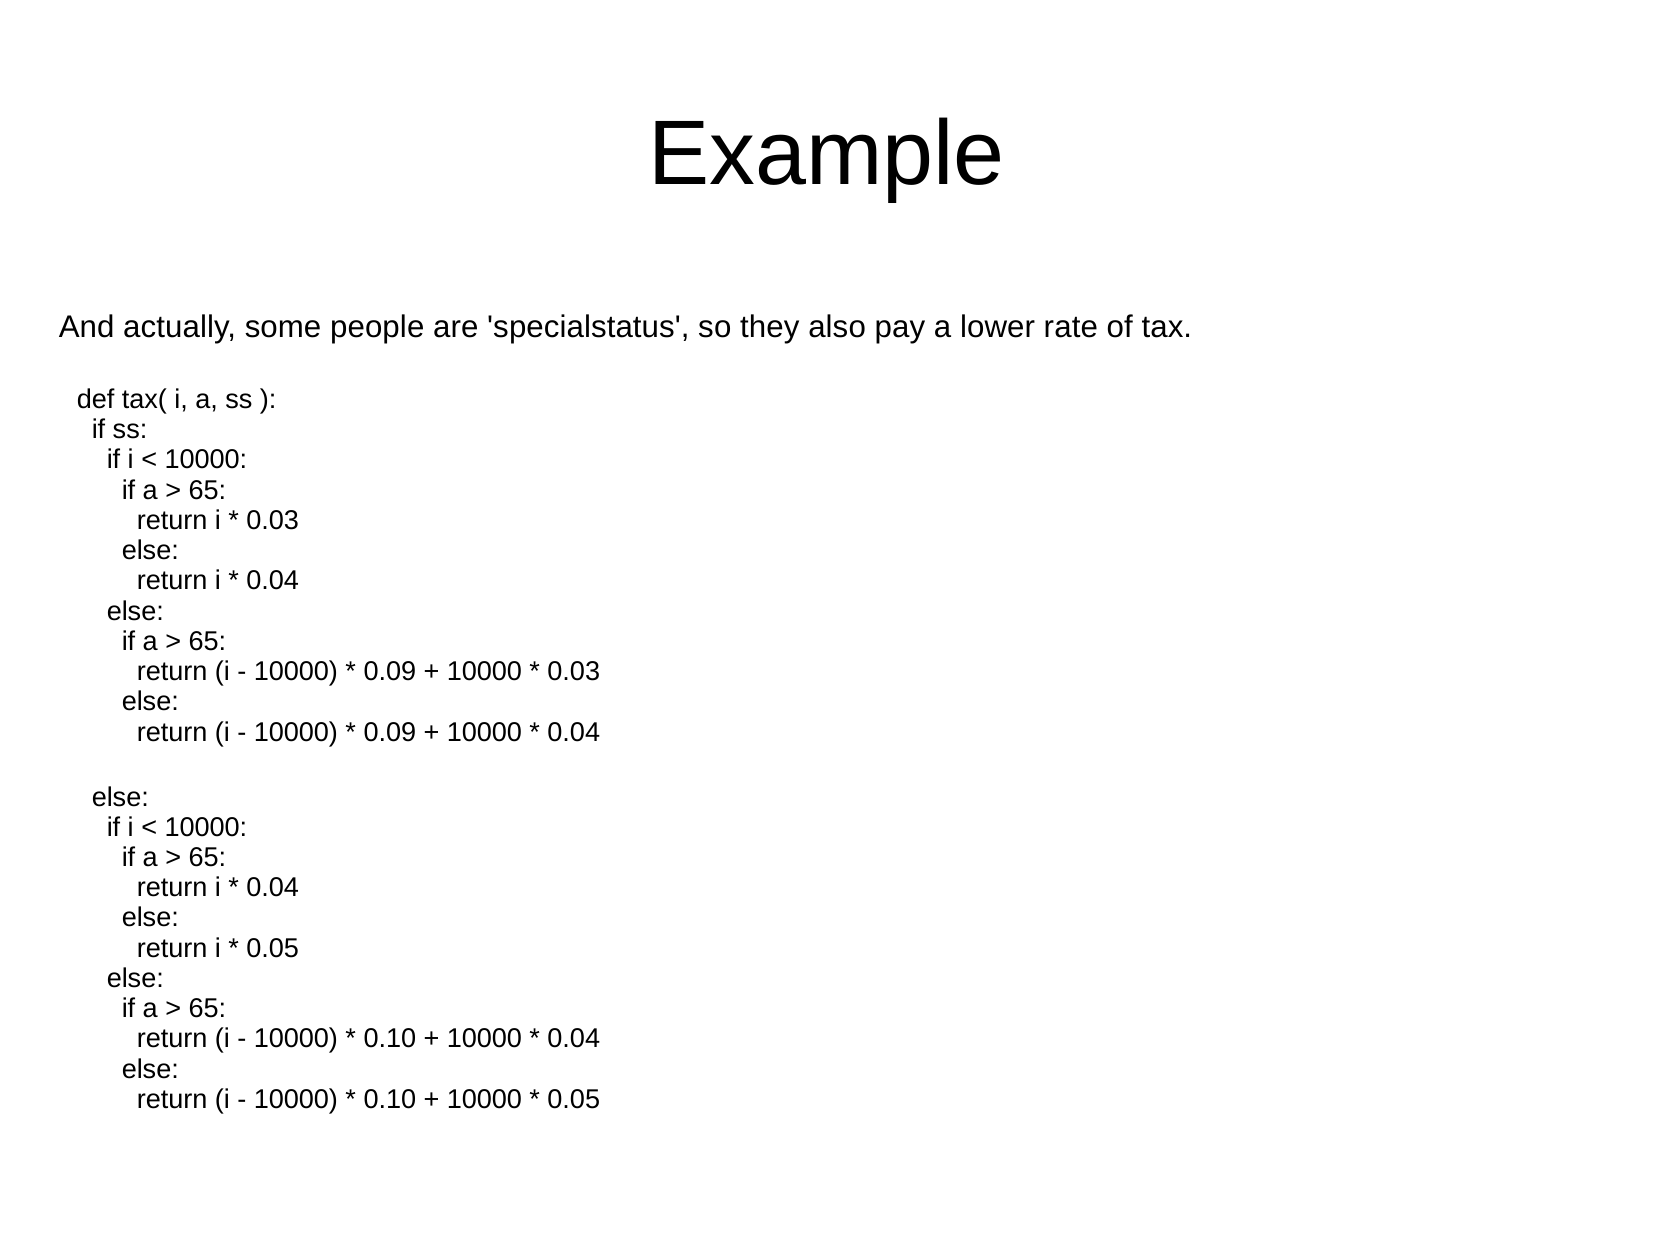

# Example
And actually, some people are 'specialstatus', so they also pay a lower rate of tax.
def tax( i, a, ss ):
 if ss:
 if i < 10000:
 if a > 65:
 return i * 0.03
 else:
 return i * 0.04
 else:
 if a > 65:
 return (i - 10000) * 0.09 + 10000 * 0.03
 else:
 return (i - 10000) * 0.09 + 10000 * 0.04
 else:
 if i < 10000:
 if a > 65:
 return i * 0.04
 else:
 return i * 0.05
 else:
 if a > 65:
 return (i - 10000) * 0.10 + 10000 * 0.04
 else:
 return (i - 10000) * 0.10 + 10000 * 0.05